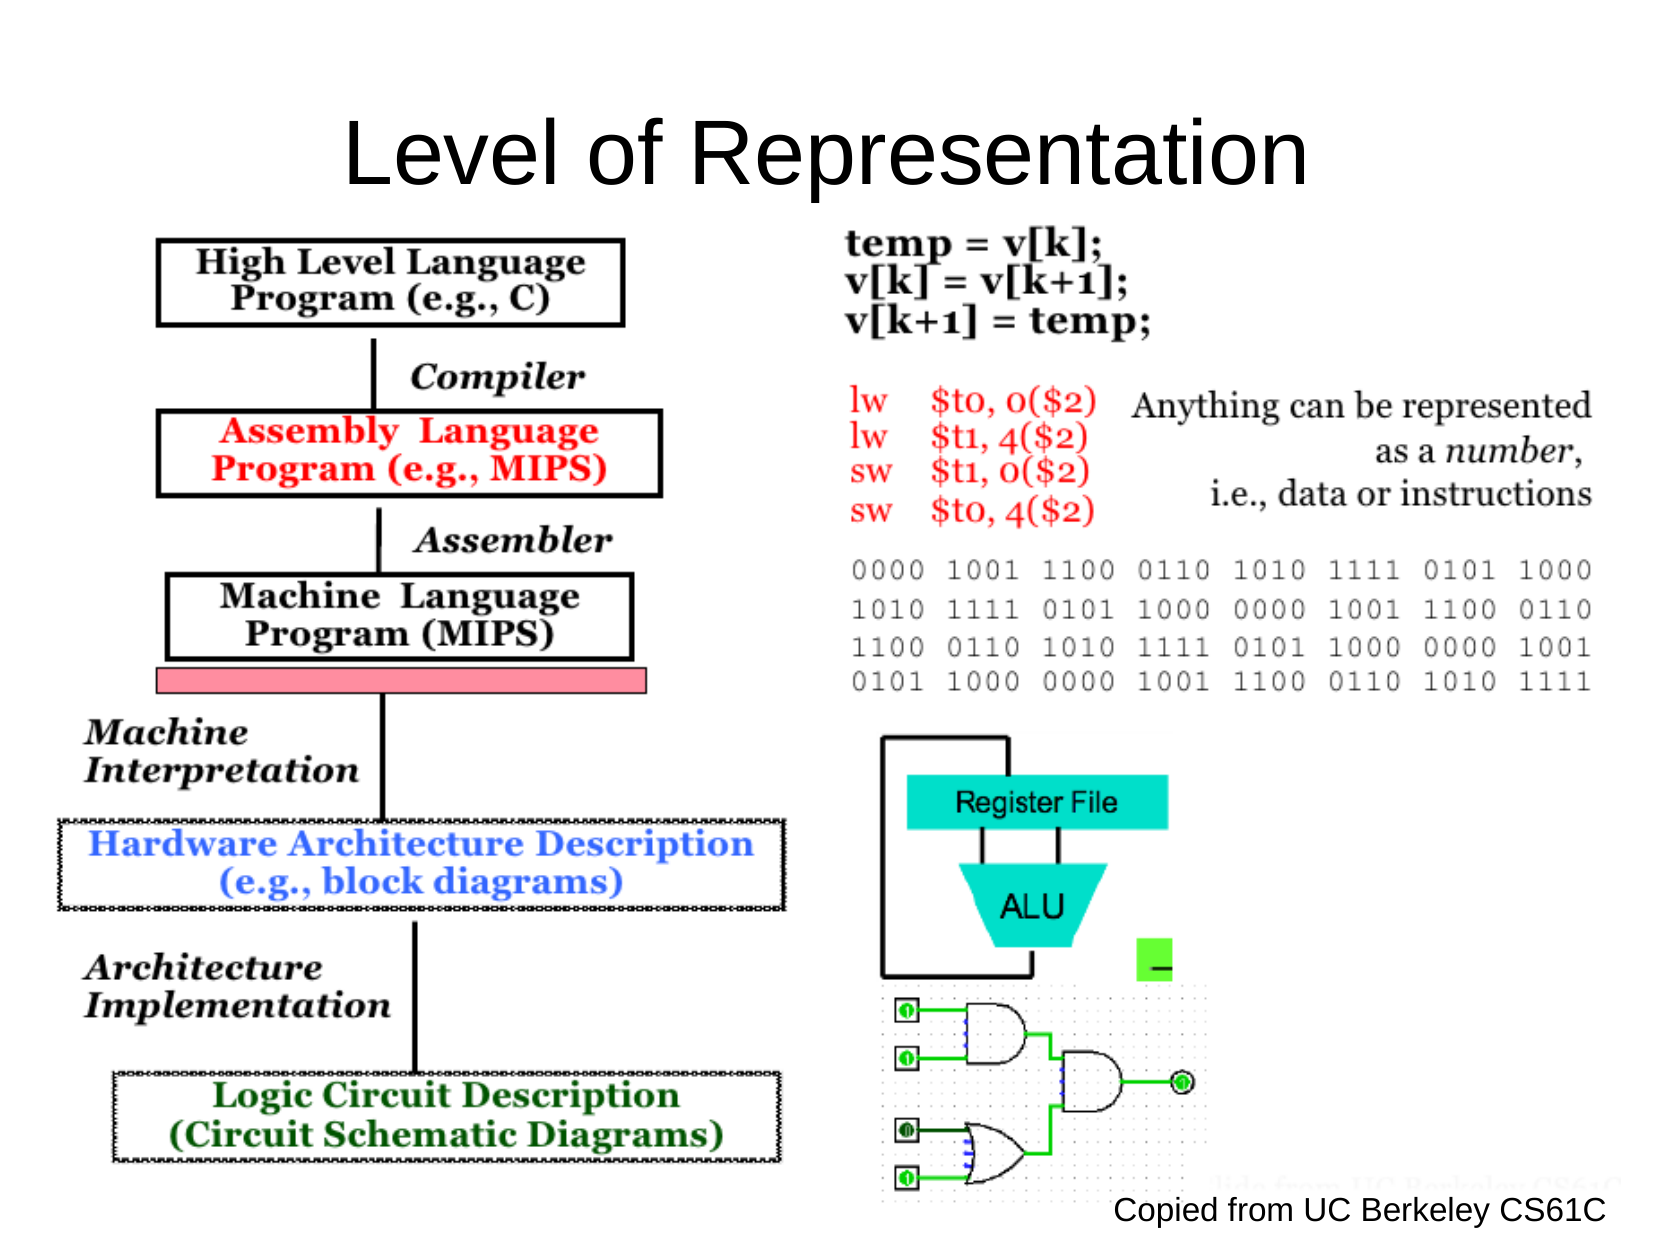

# Level of Representation
8
Copied from UC Berkeley CS61C